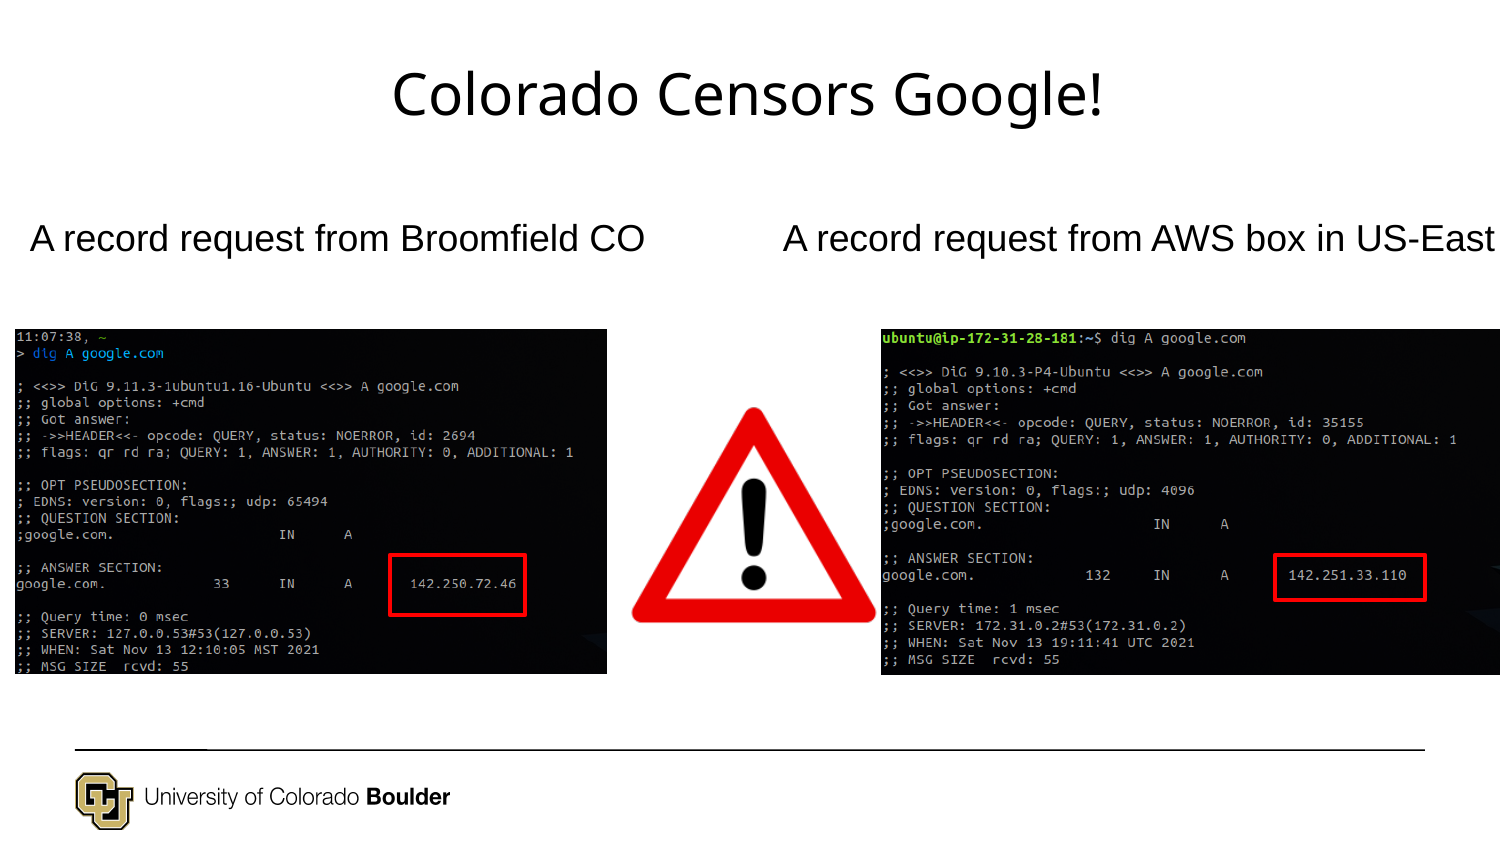

# Colorado Censors Google!
A record request from Broomfield CO
A record request from AWS box in US-East